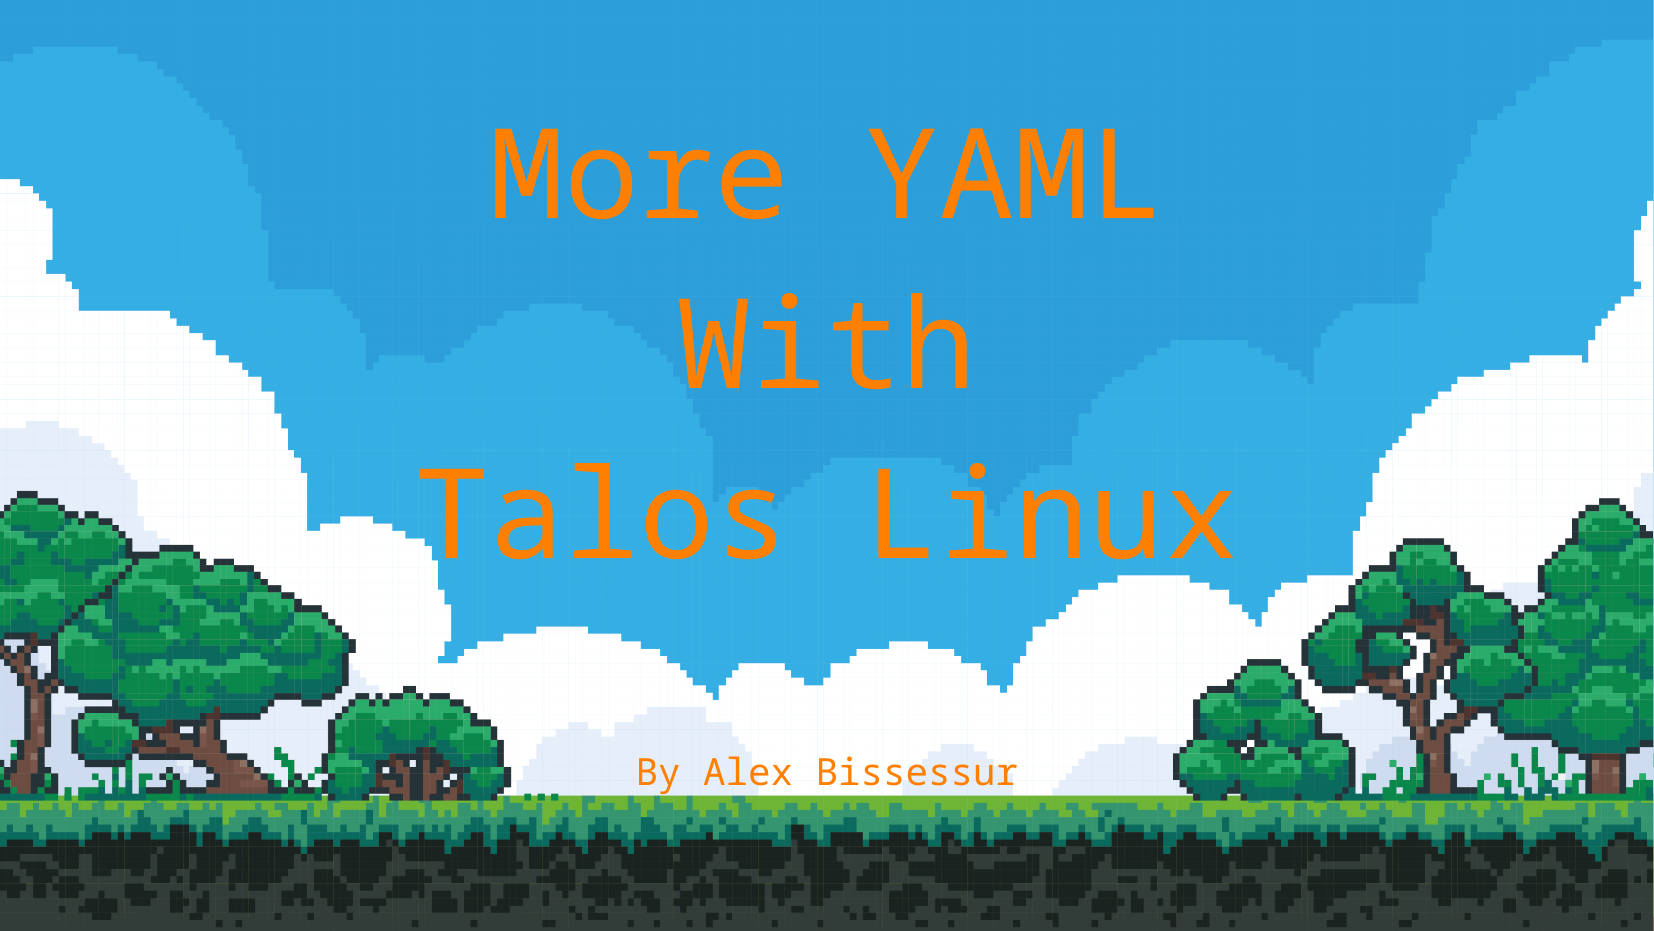

More YAML
With
Talos Linux
By Alex Bissessur